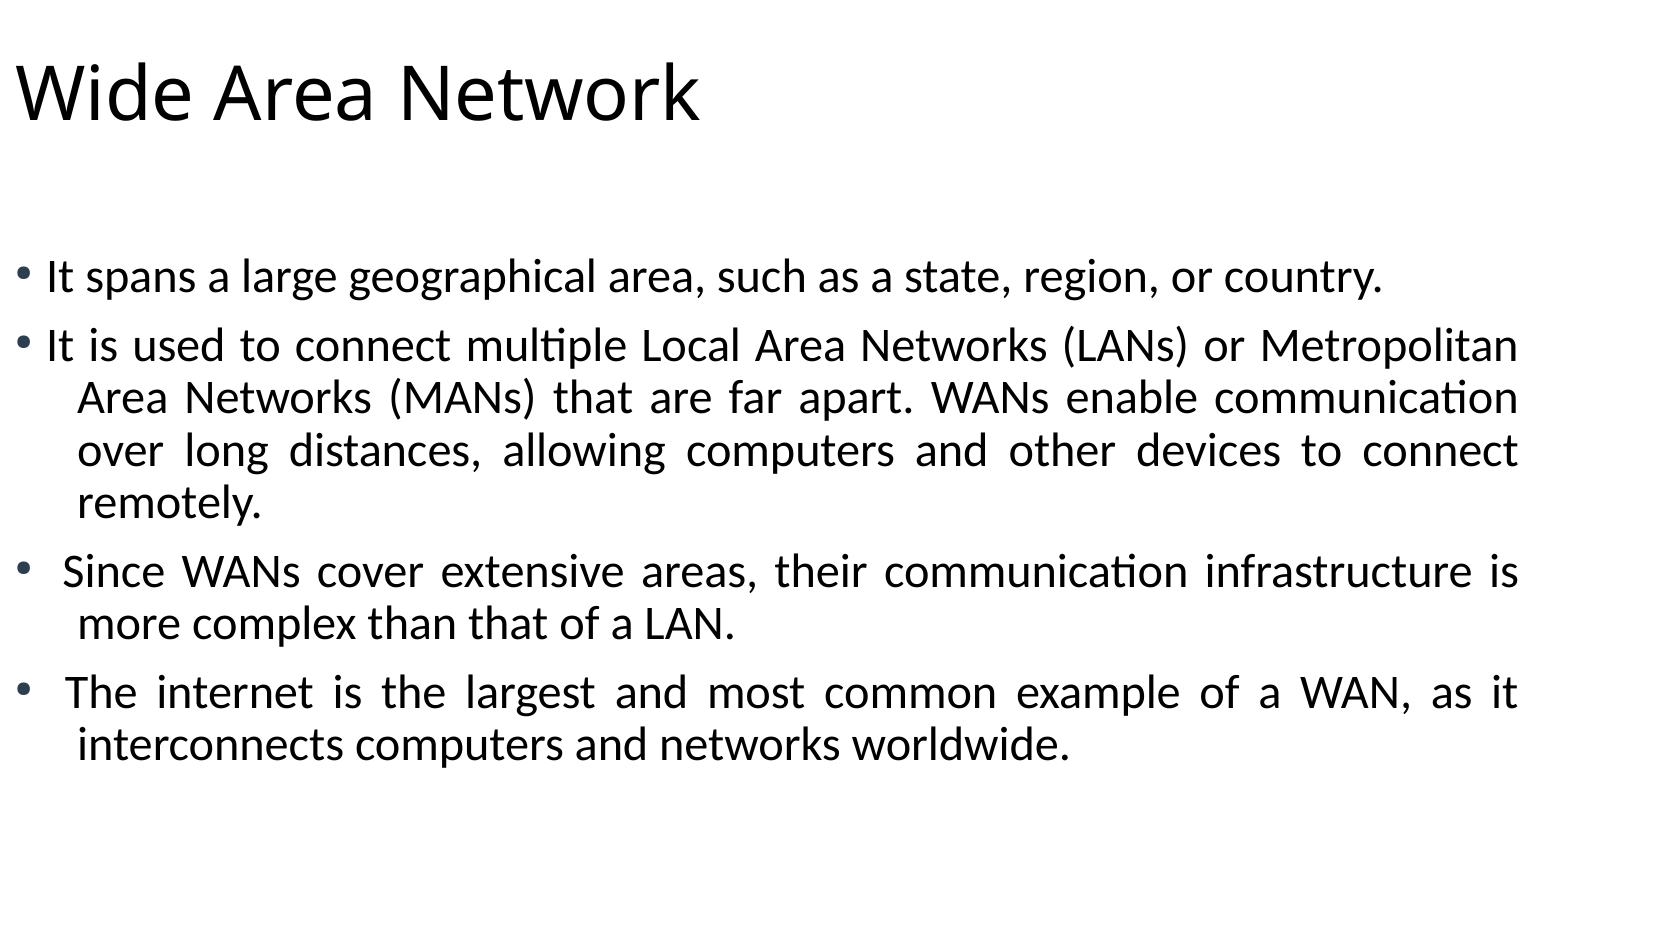

# Wide Area Network
It spans a large geographical area, such as a state, region, or country.
It is used to connect multiple Local Area Networks (LANs) or Metropolitan Area Networks (MANs) that are far apart. WANs enable communication over long distances, allowing computers and other devices to connect remotely.
 Since WANs cover extensive areas, their communication infrastructure is more complex than that of a LAN.
 The internet is the largest and most common example of a WAN, as it interconnects computers and networks worldwide.